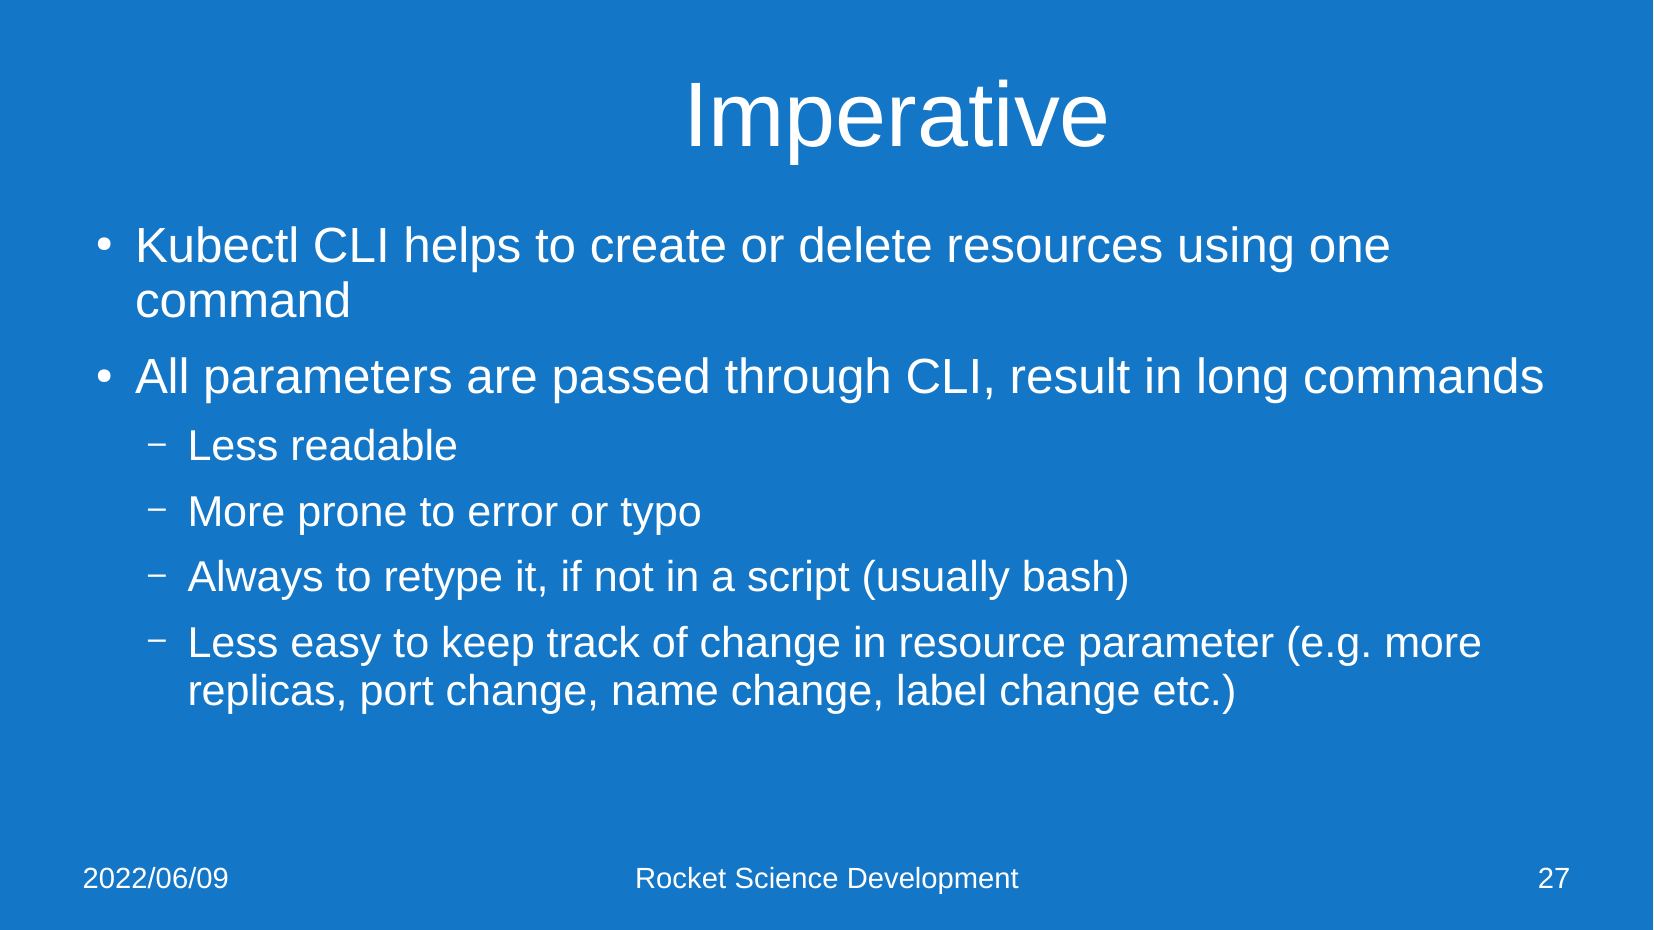

# Imperative
Kubectl CLI helps to create or delete resources using one command
All parameters are passed through CLI, result in long commands
Less readable
More prone to error or typo
Always to retype it, if not in a script (usually bash)
Less easy to keep track of change in resource parameter (e.g. more replicas, port change, name change, label change etc.)
2022/06/09
Rocket Science Development
27